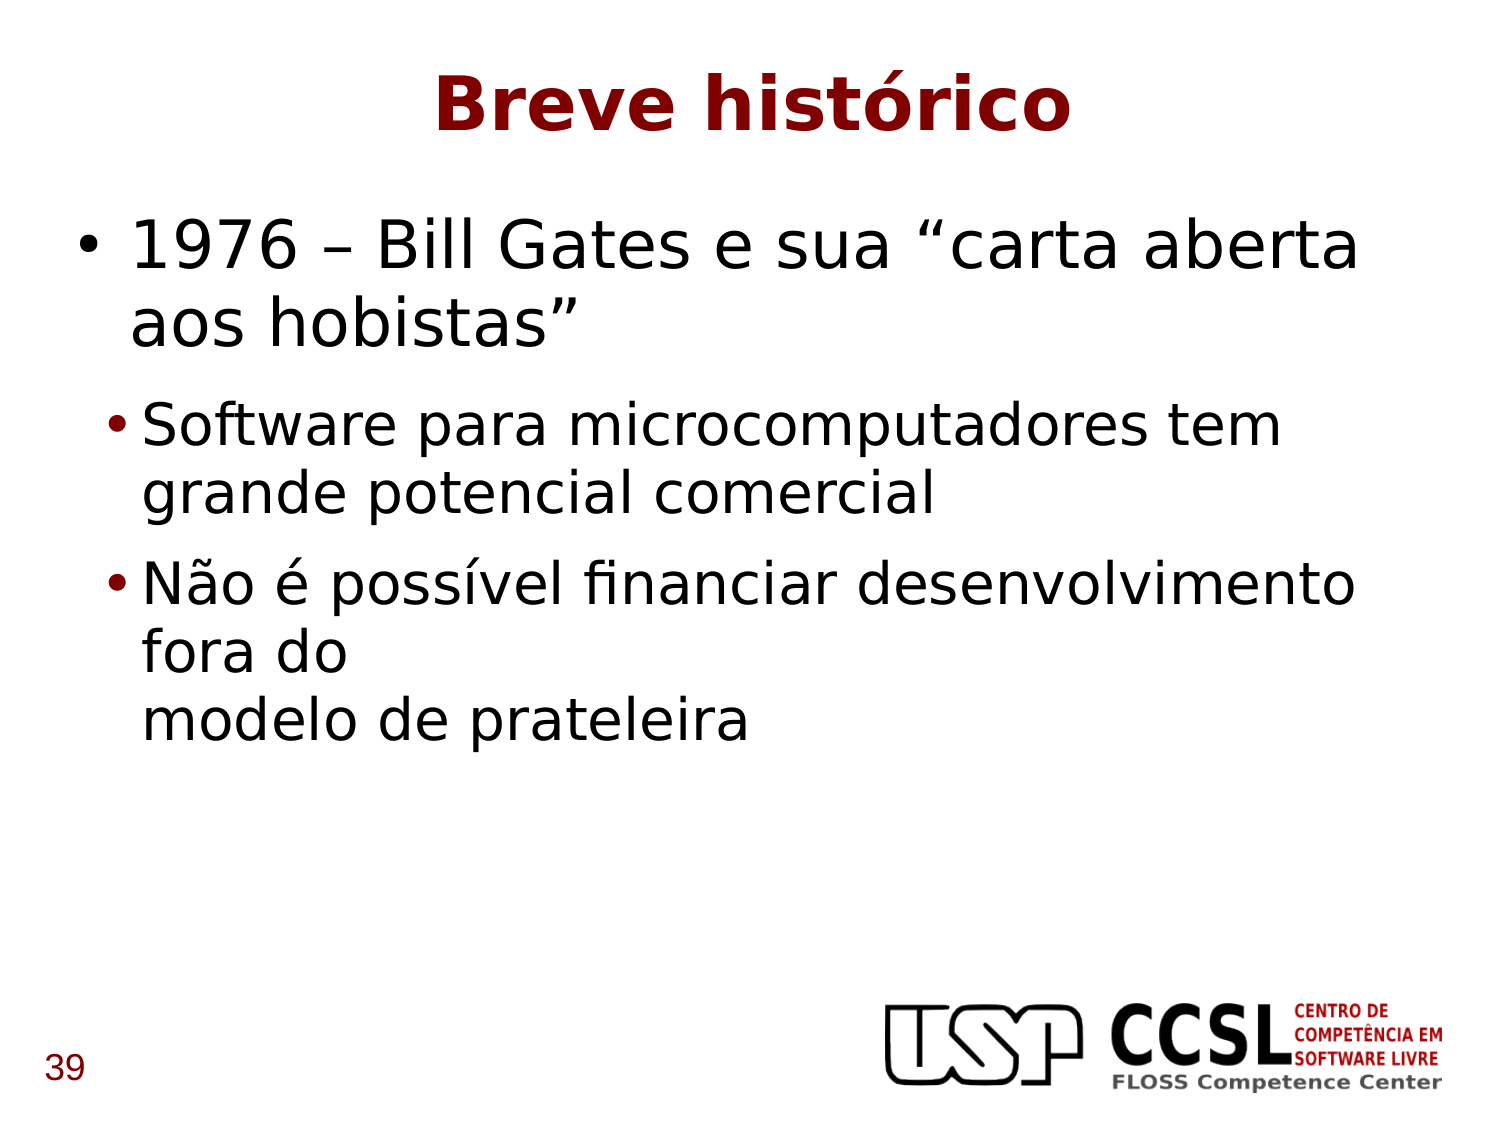

# Breve histórico
1976 – Bill Gates e sua “carta aberta aos hobistas”
Software para microcomputadores tem grande potencial comercial
Não é possível financiar desenvolvimento fora do
modelo de prateleira